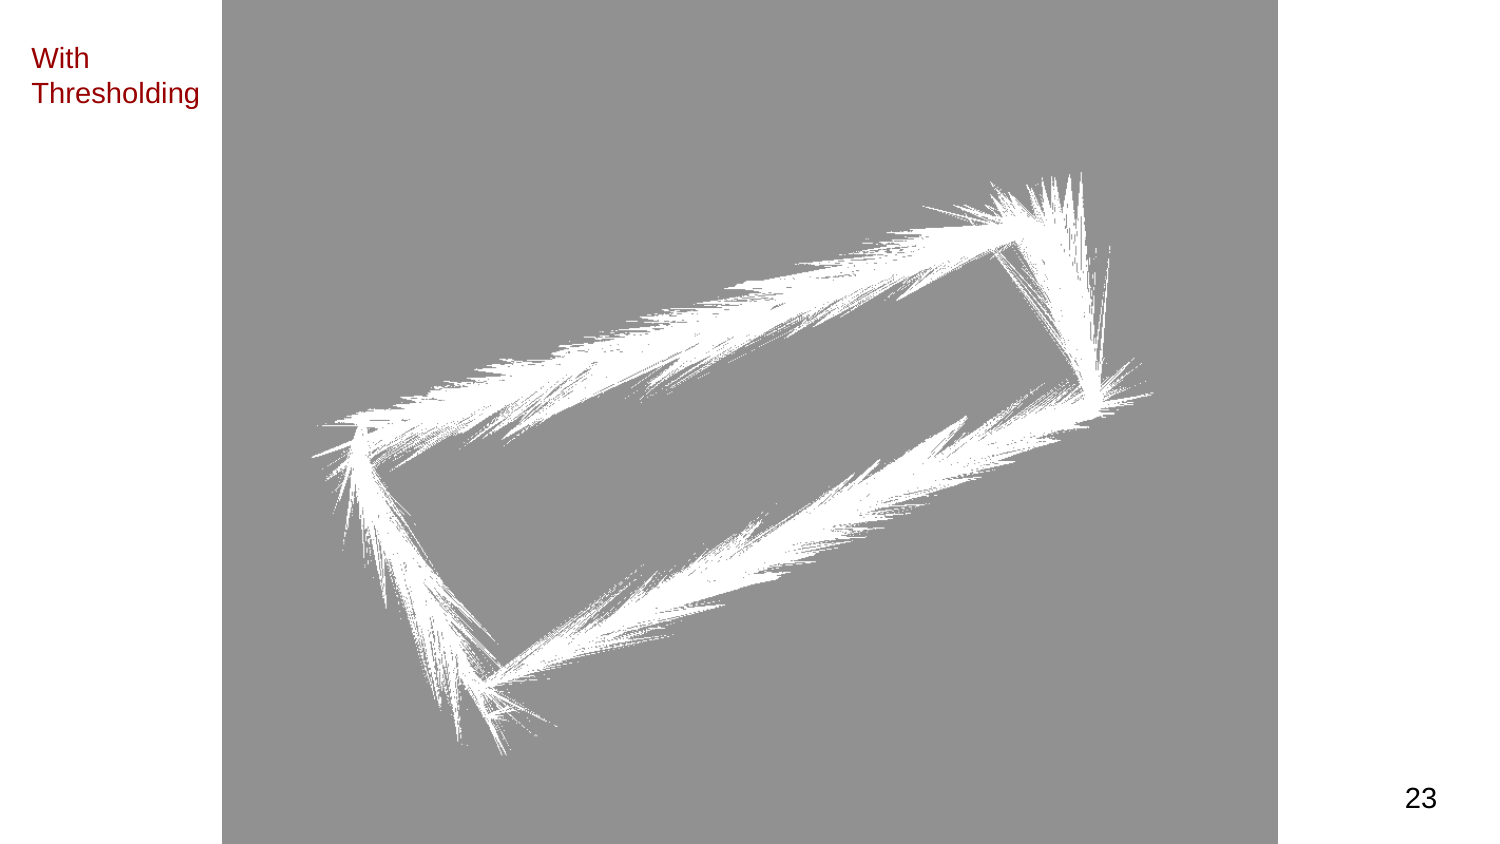

With Thresholding
# Results - 2nd floor of CSC